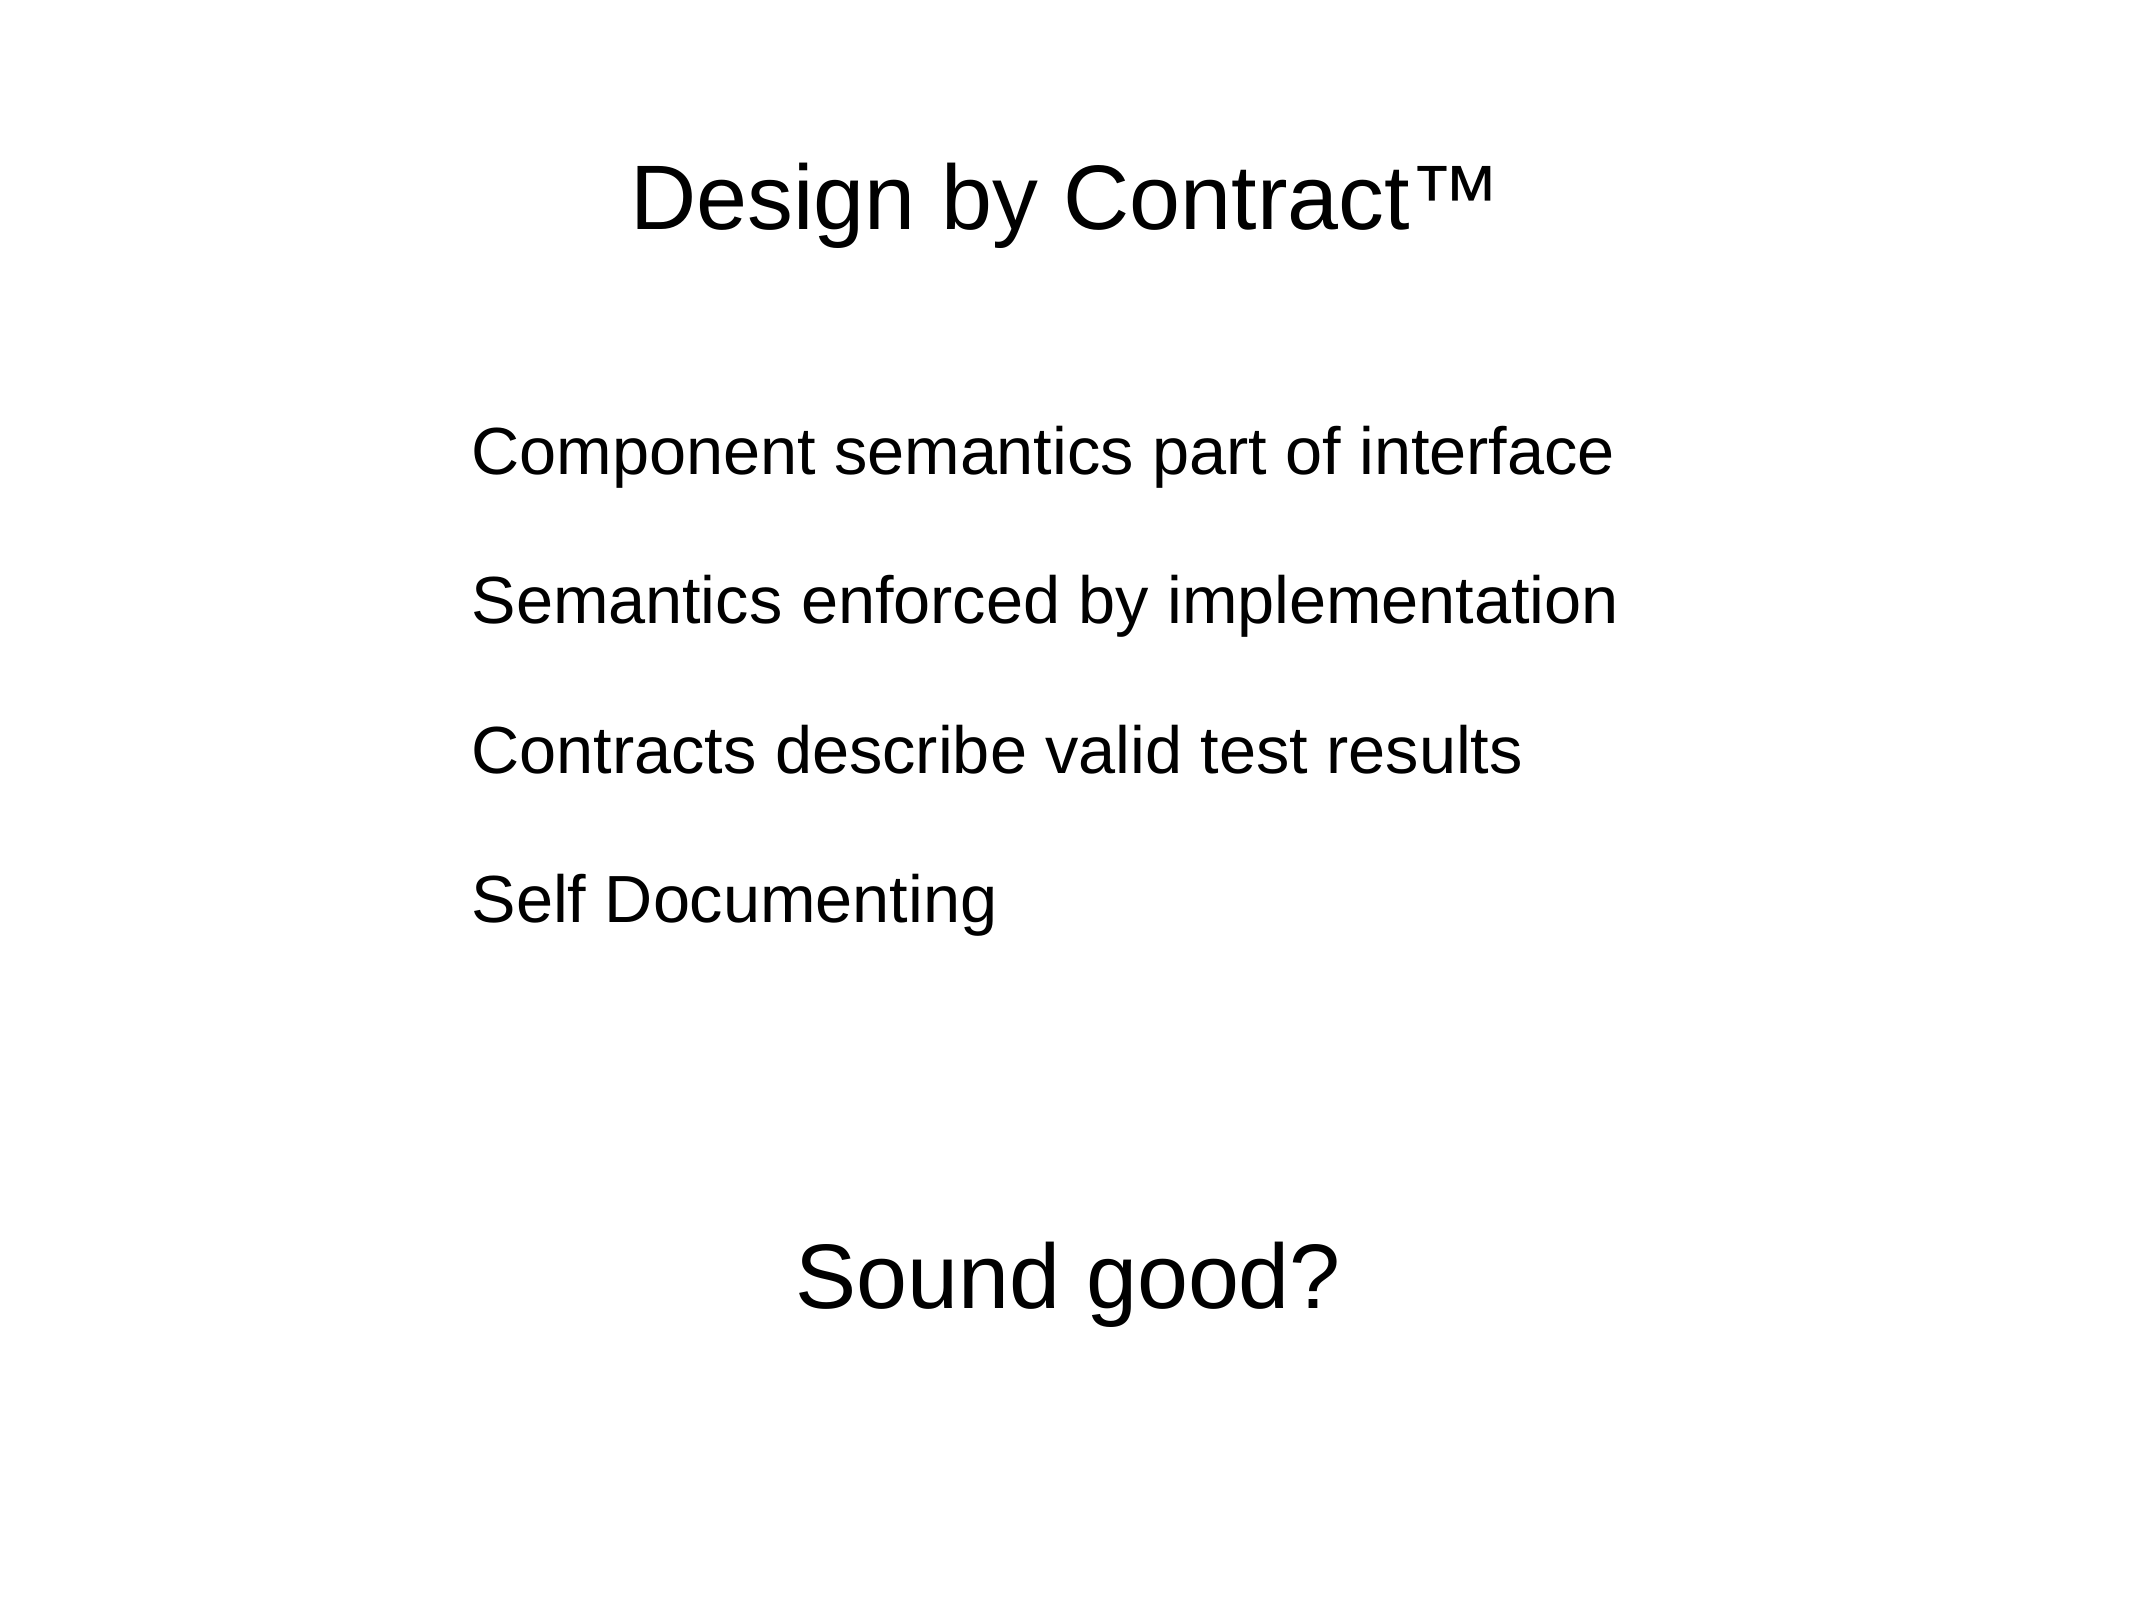

# Design by Contract™
Component semantics part of interface
Semantics enforced by implementation
Contracts describe valid test results
Self Documenting
Sound good?